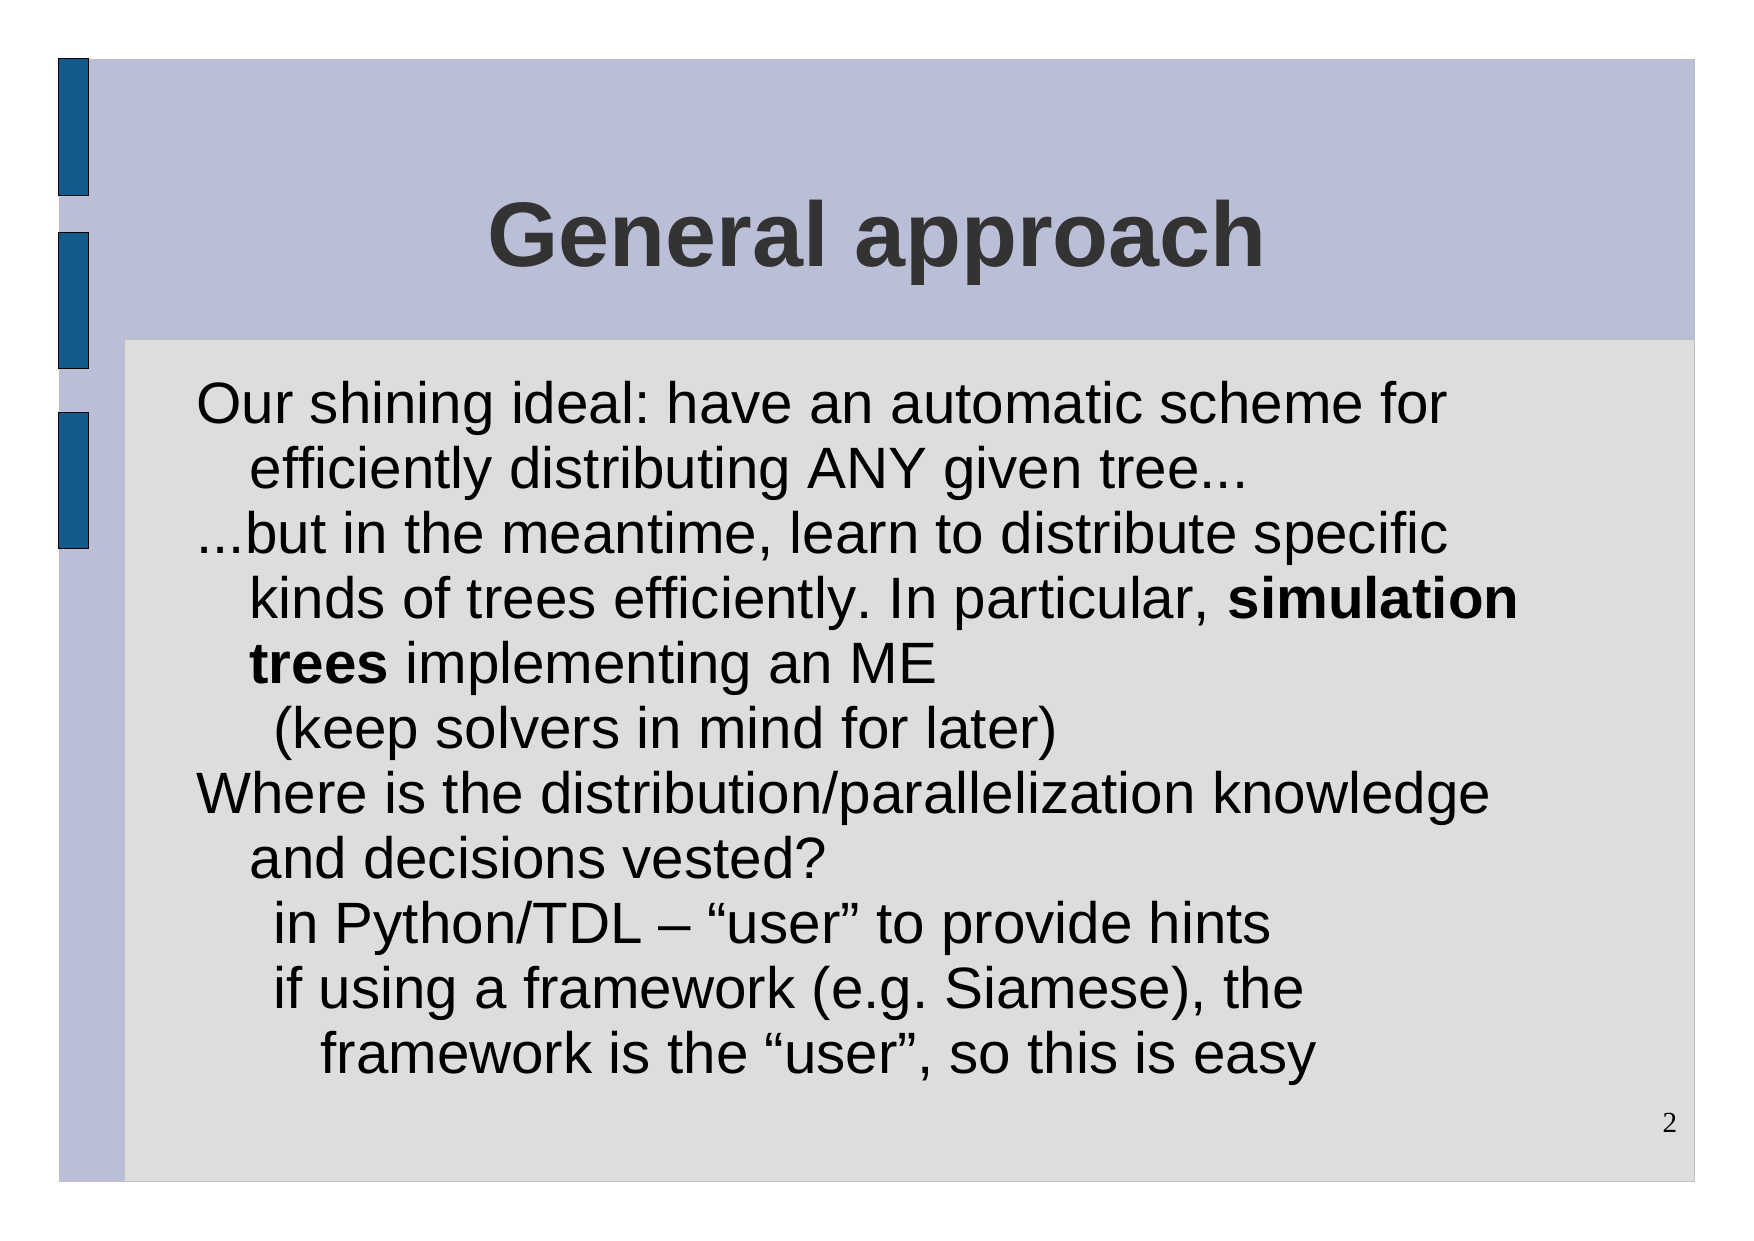

# General approach
Our shining ideal: have an automatic scheme for efficiently distributing ANY given tree...
...but in the meantime, learn to distribute specific kinds of trees efficiently. In particular, simulation trees implementing an ME
(keep solvers in mind for later)
Where is the distribution/parallelization knowledge and decisions vested?
in Python/TDL – “user” to provide hints
if using a framework (e.g. Siamese), the framework is the “user”, so this is easy
2